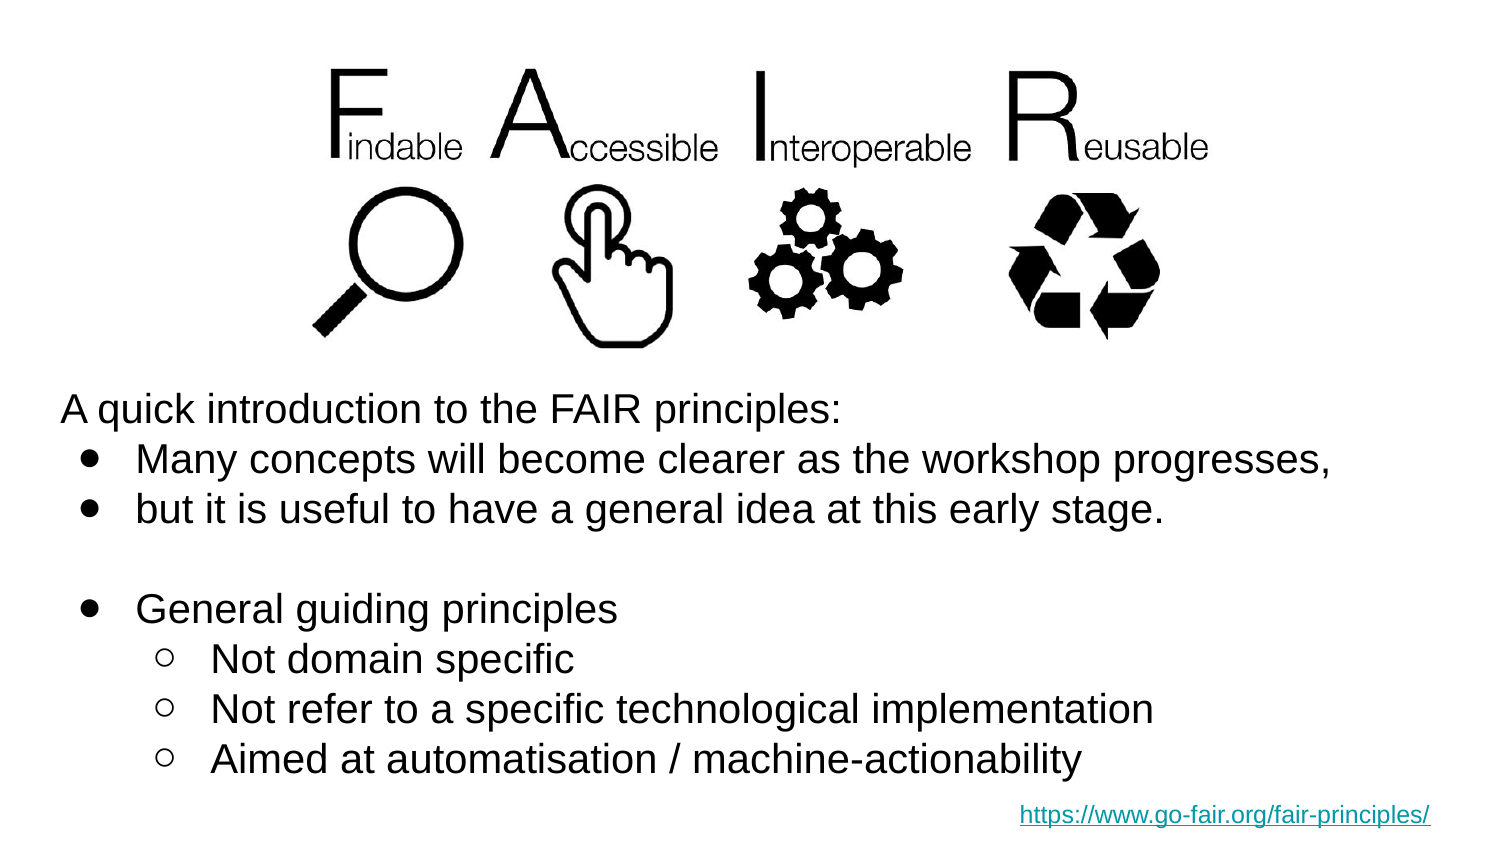

A quick introduction to the FAIR principles:
Many concepts will become clearer as the workshop progresses,
but it is useful to have a general idea at this early stage.
General guiding principles
Not domain specific
Not refer to a specific technological implementation
Aimed at automatisation / machine-actionability
https://www.go-fair.org/fair-principles/